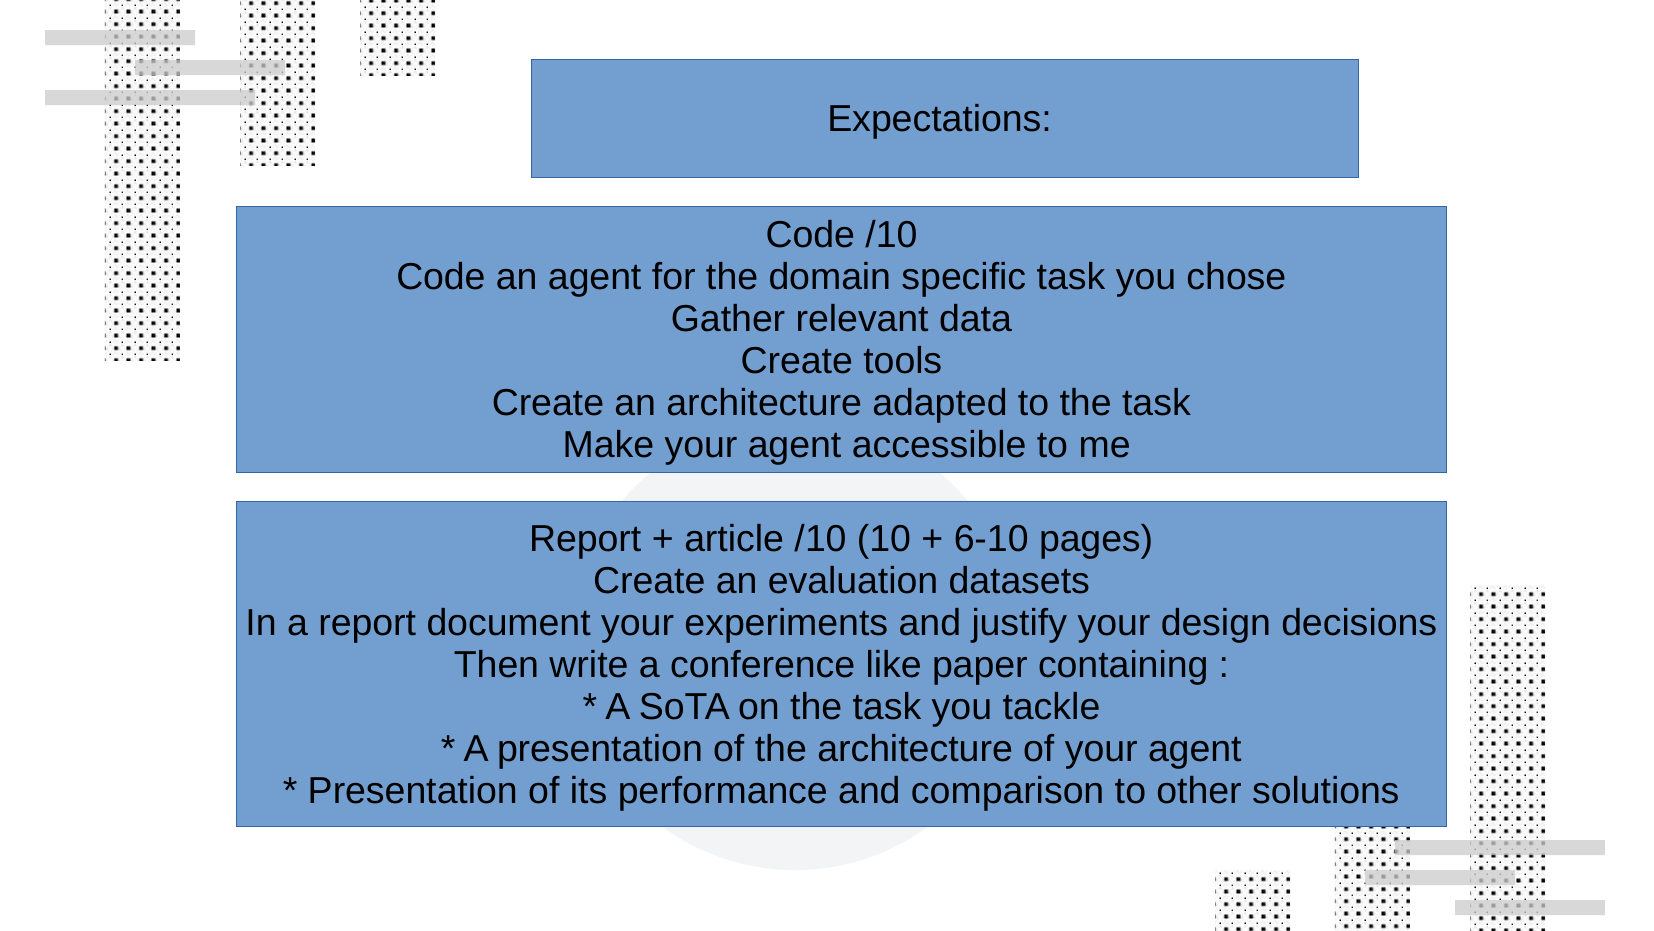

Expectations:
Code /10
Code an agent for the domain specific task you chose
Gather relevant data
Create tools
Create an architecture adapted to the task
 Make your agent accessible to me
Report + article /10 (10 + 6-10 pages)
Create an evaluation datasets
In a report document your experiments and justify your design decisions
Then write a conference like paper containing :
* A SoTA on the task you tackle
* A presentation of the architecture of your agent
* Presentation of its performance and comparison to other solutions